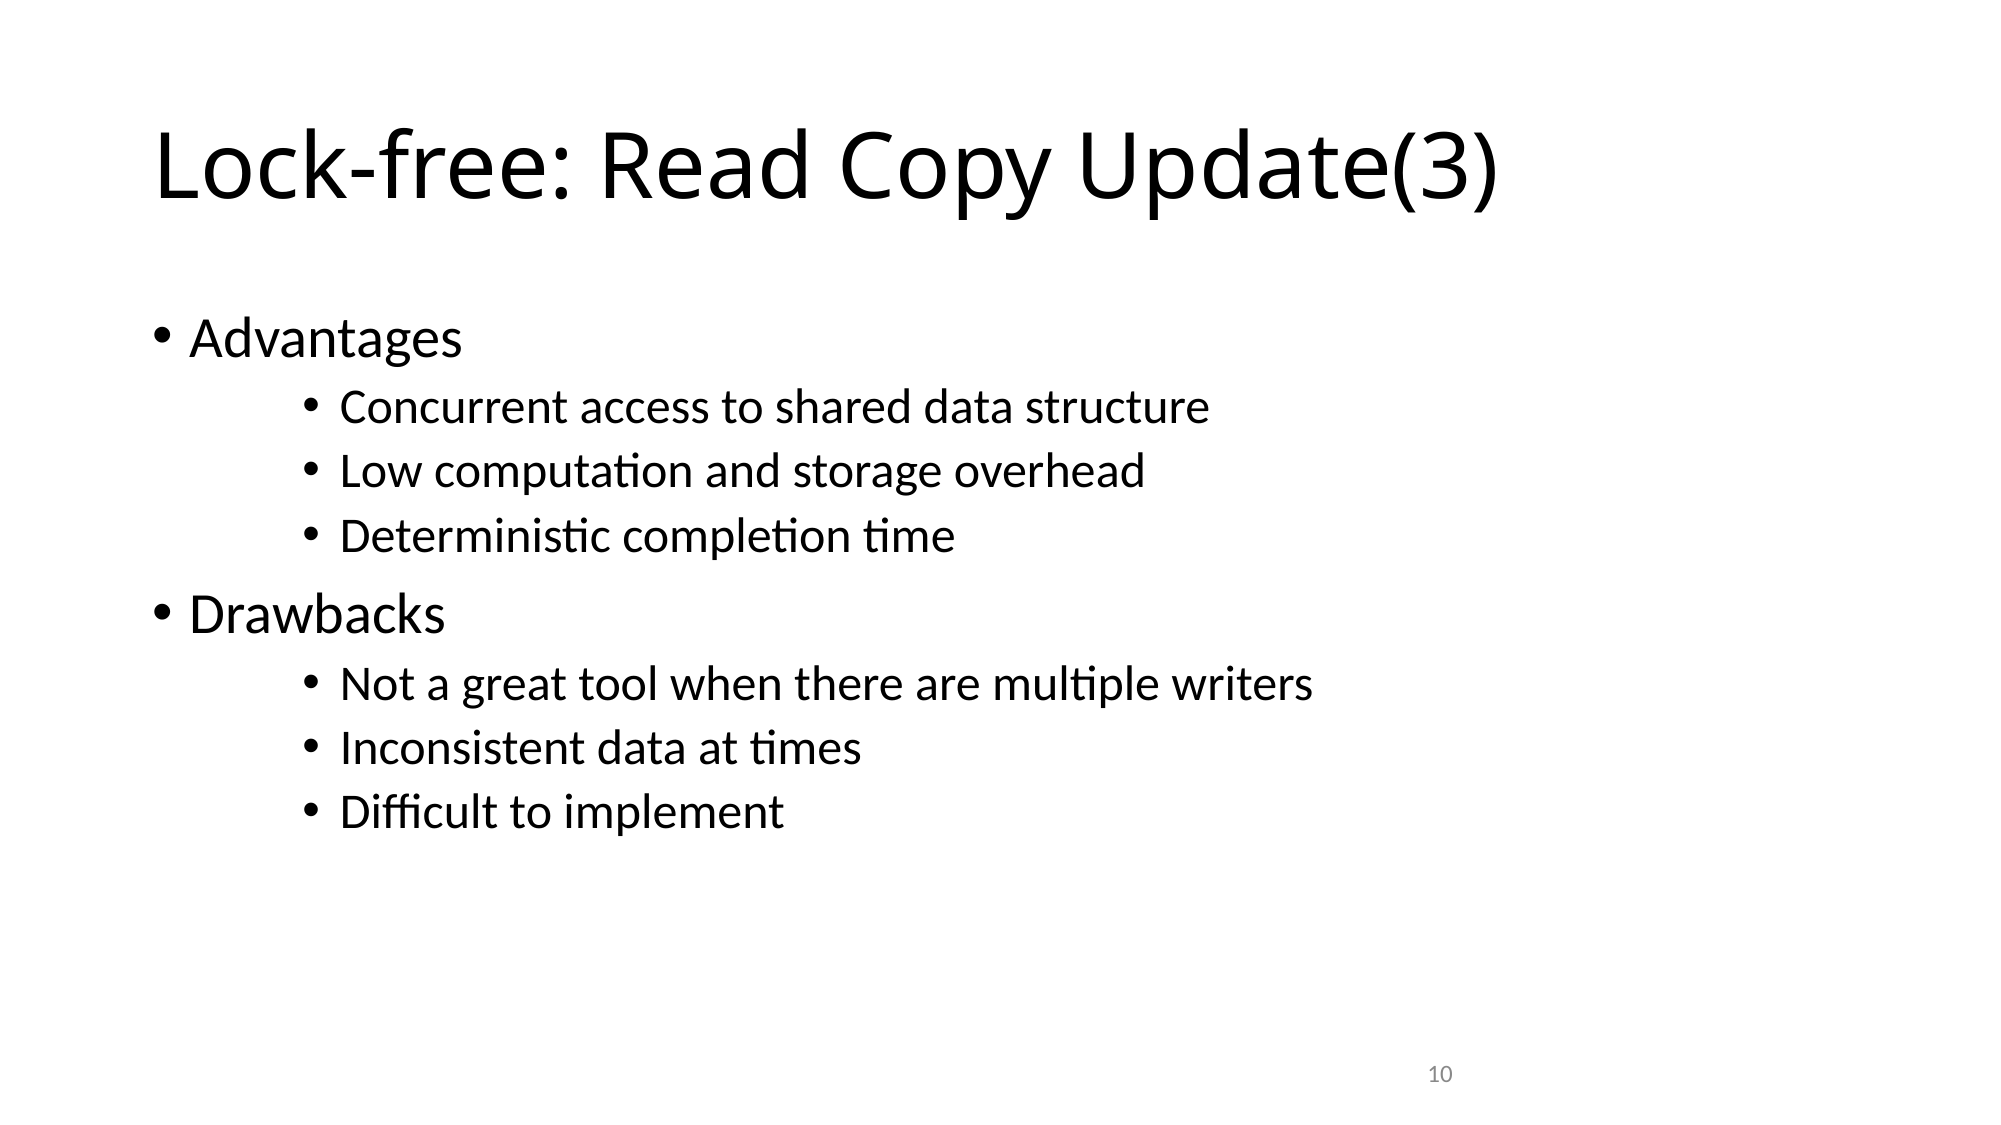

# Lock-free: Read Copy Update(3)
Advantages
Concurrent access to shared data structure
Low computation and storage overhead
Deterministic completion time
Drawbacks
Not a great tool when there are multiple writers
Inconsistent data at times
Difficult to implement